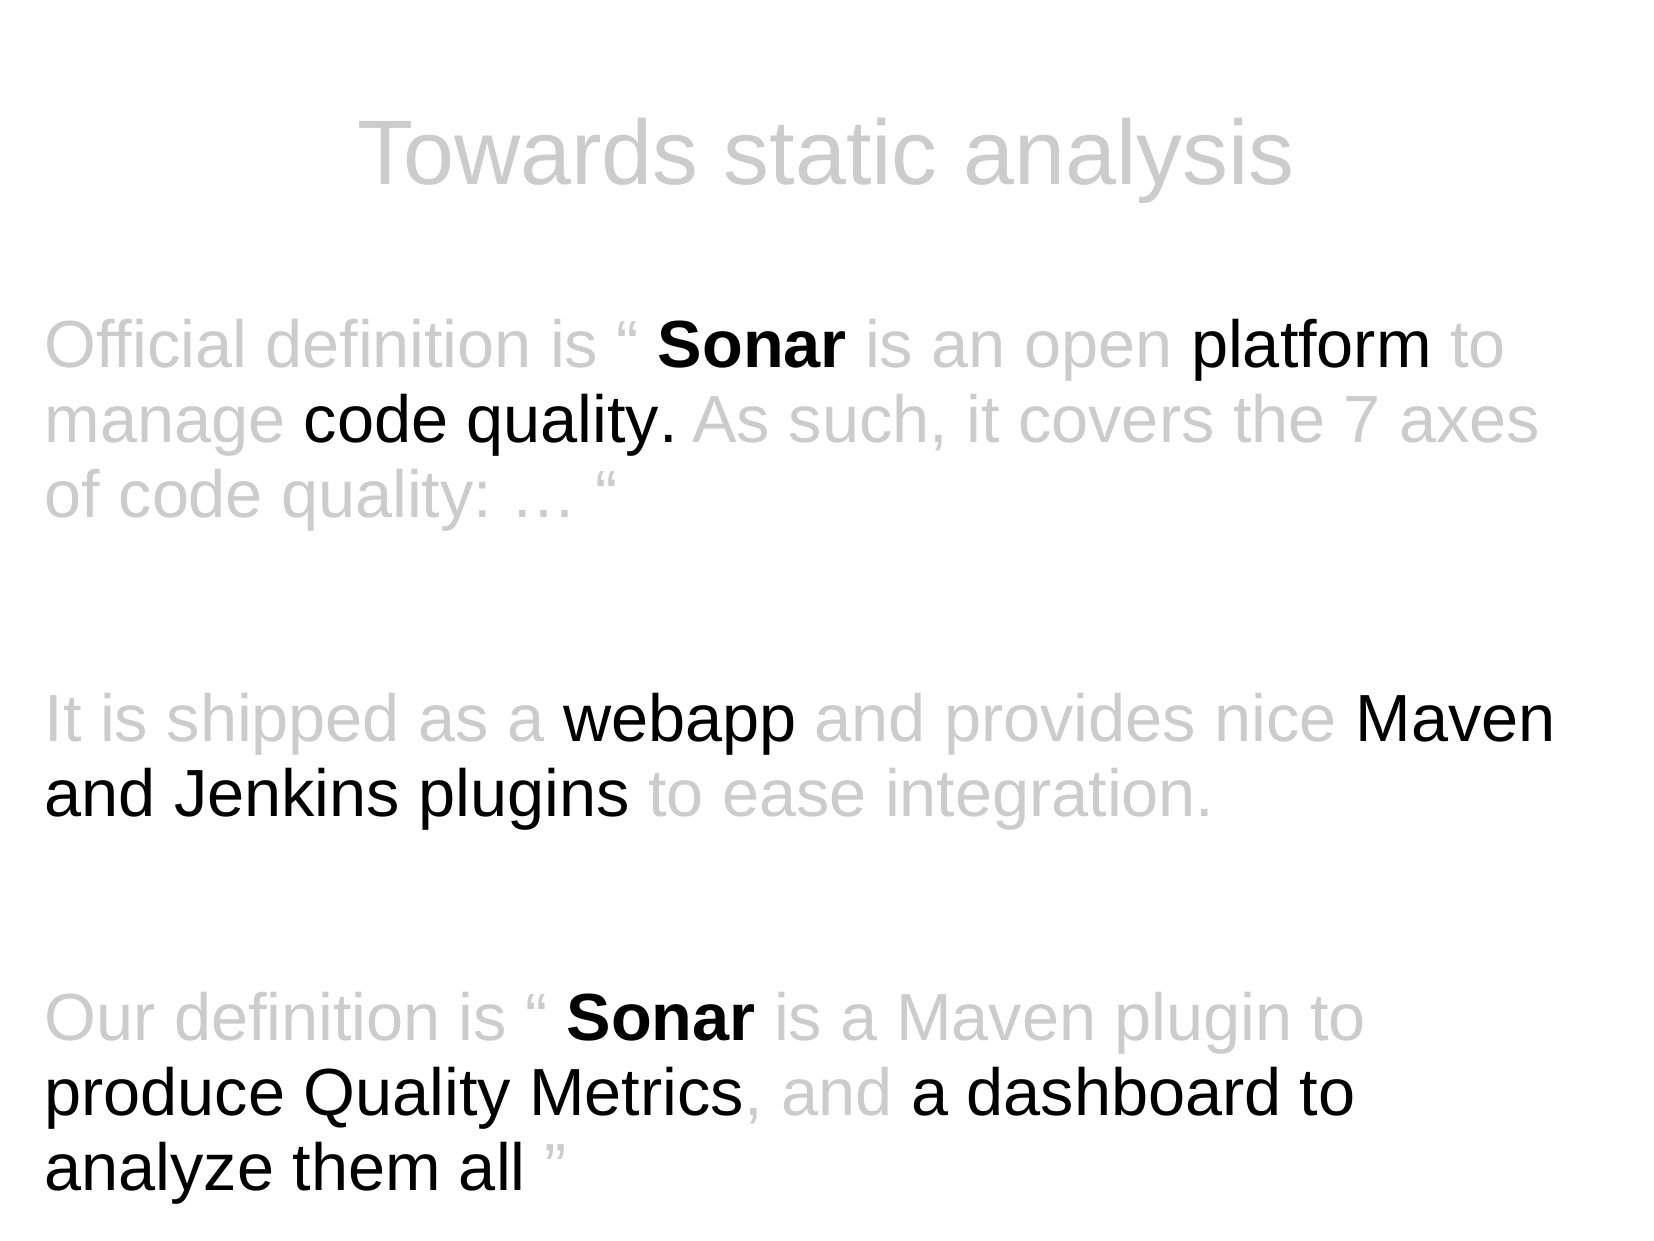

# Towards static analysis
Official definition is “ Sonar is an open platform to manage code quality. As such, it covers the 7 axes of code quality: … “
It is shipped as a webapp and provides nice Maven and Jenkins plugins to ease integration.
Our definition is “ Sonar is a Maven plugin to produce Quality Metrics, and a dashboard to analyze them all ”